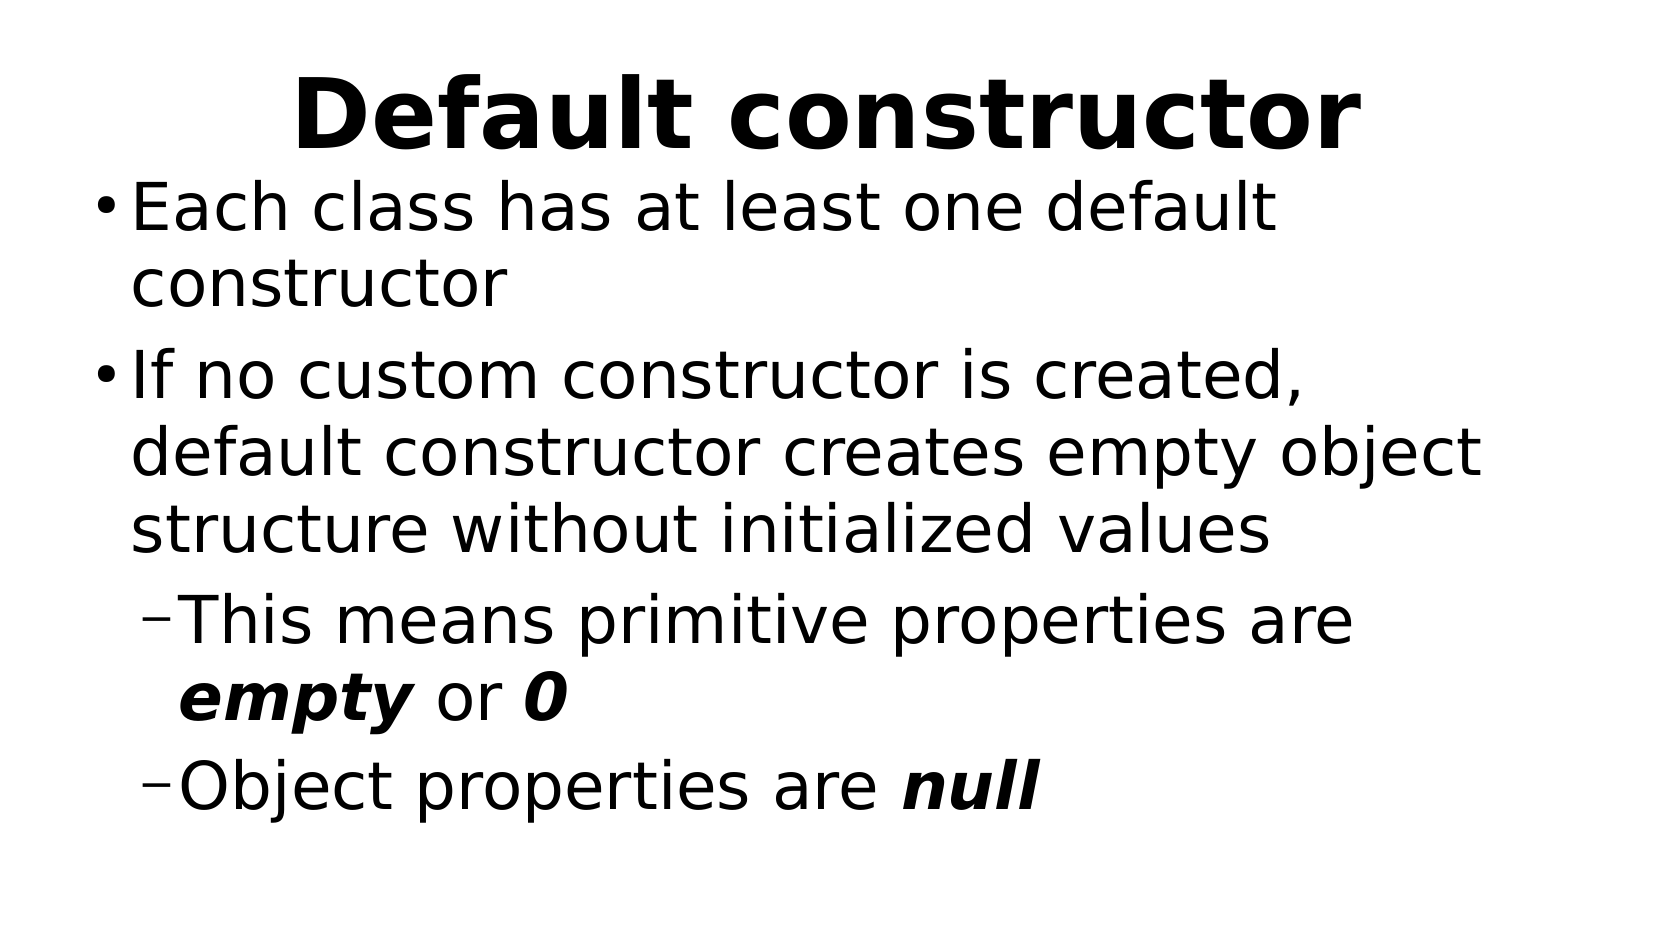

# Default constructor
Each class has at least one default constructor
If no custom constructor is created, default constructor creates empty object structure without initialized values
This means primitive properties are empty or 0
Object properties are null